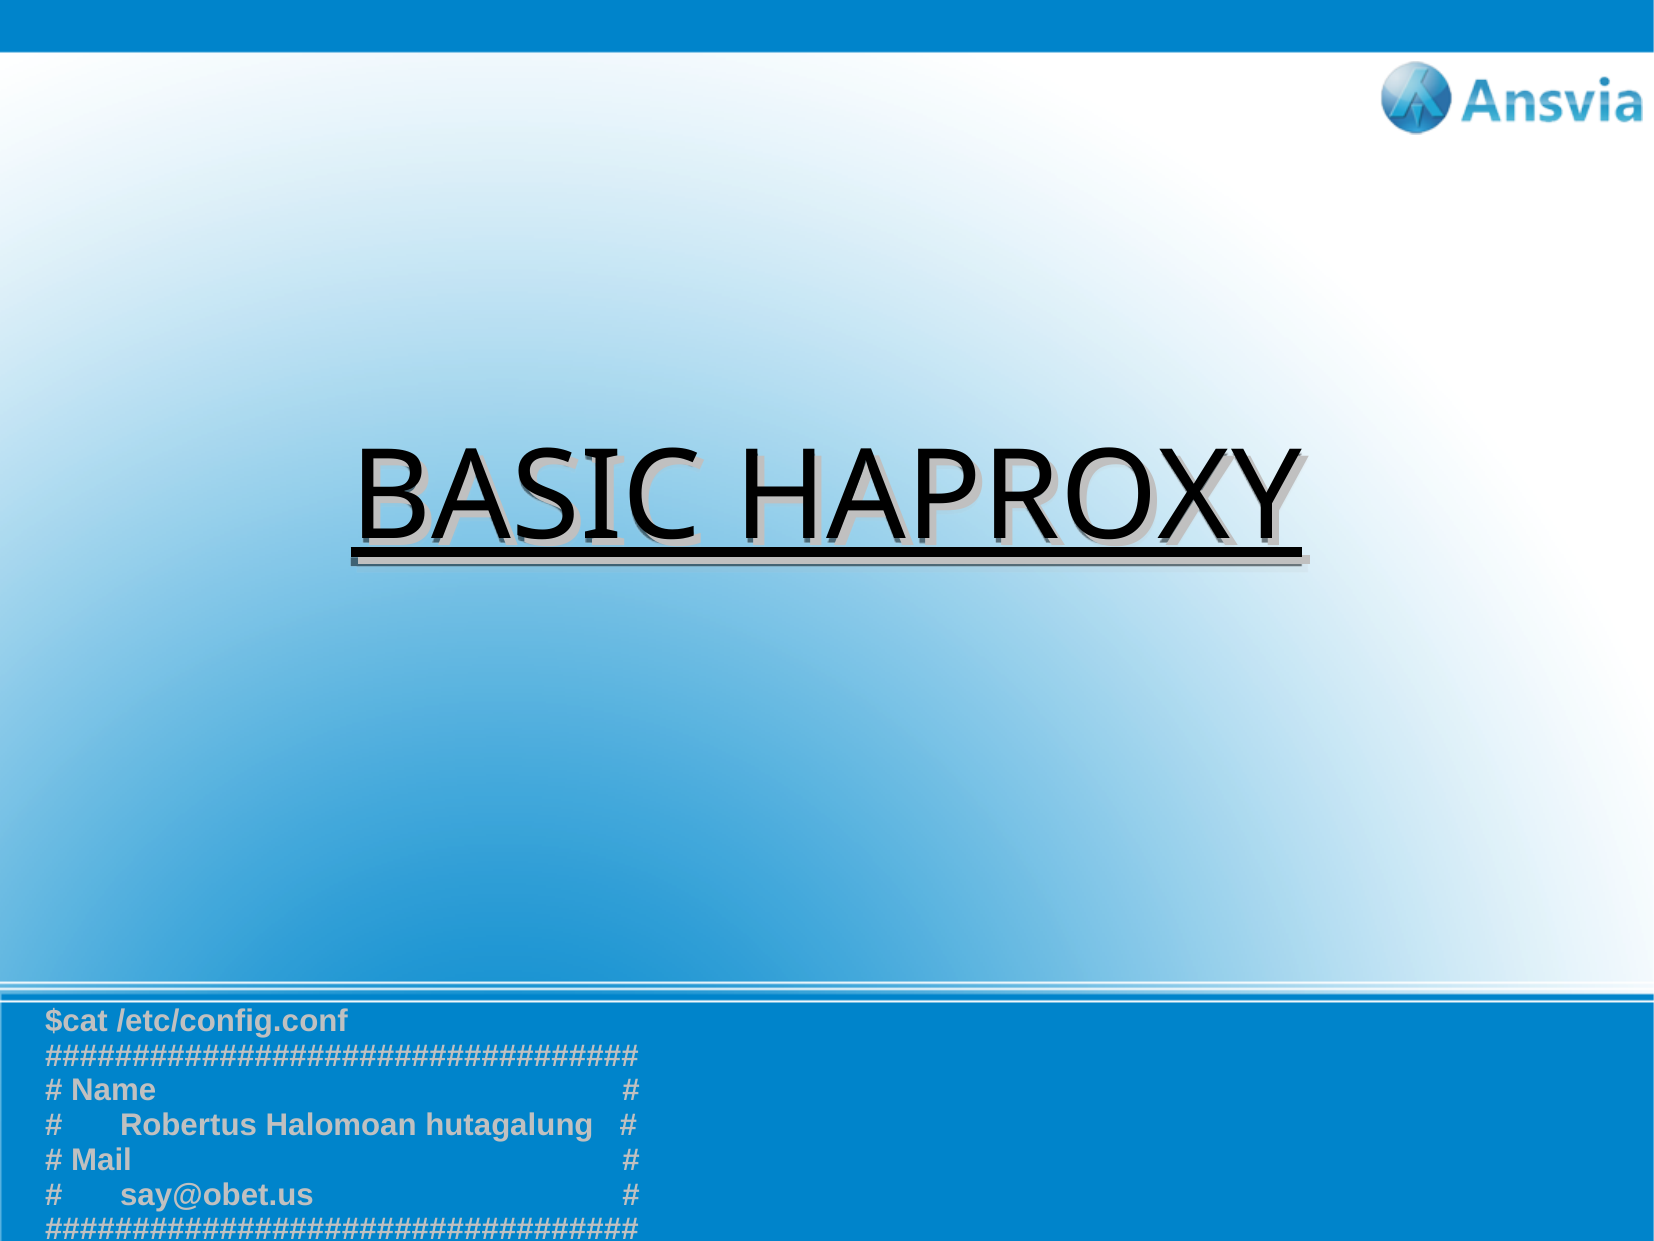

BASIC HAPROXY
# $cat /etc/config.conf ################################## # Name						 # #	Robertus Halomoan hutagalung # # Mail						 # #	say@obet.us				 # ##################################